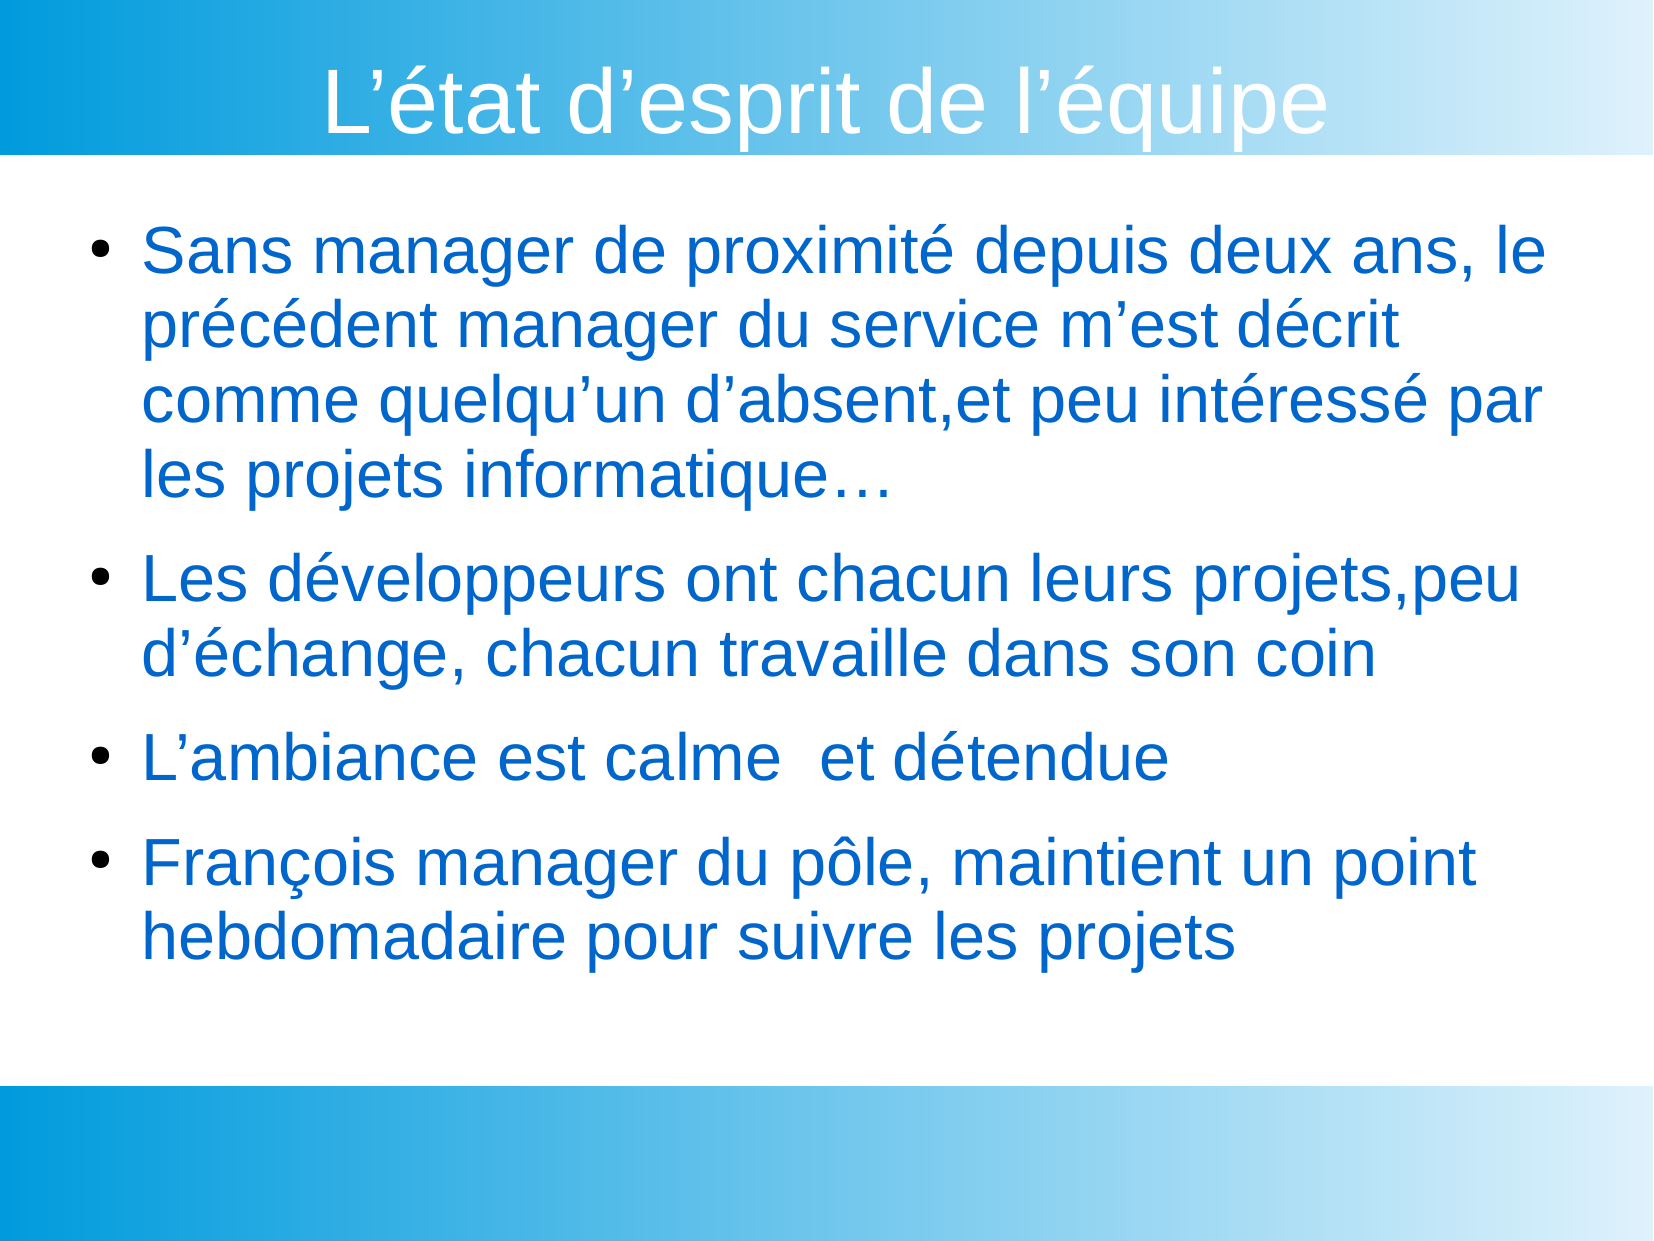

# L’état d’esprit de l’équipe
Sans manager de proximité depuis deux ans, le précédent manager du service m’est décrit comme quelqu’un d’absent,et peu intéressé par les projets informatique…
Les développeurs ont chacun leurs projets,peu d’échange, chacun travaille dans son coin
L’ambiance est calme et détendue
François manager du pôle, maintient un point hebdomadaire pour suivre les projets